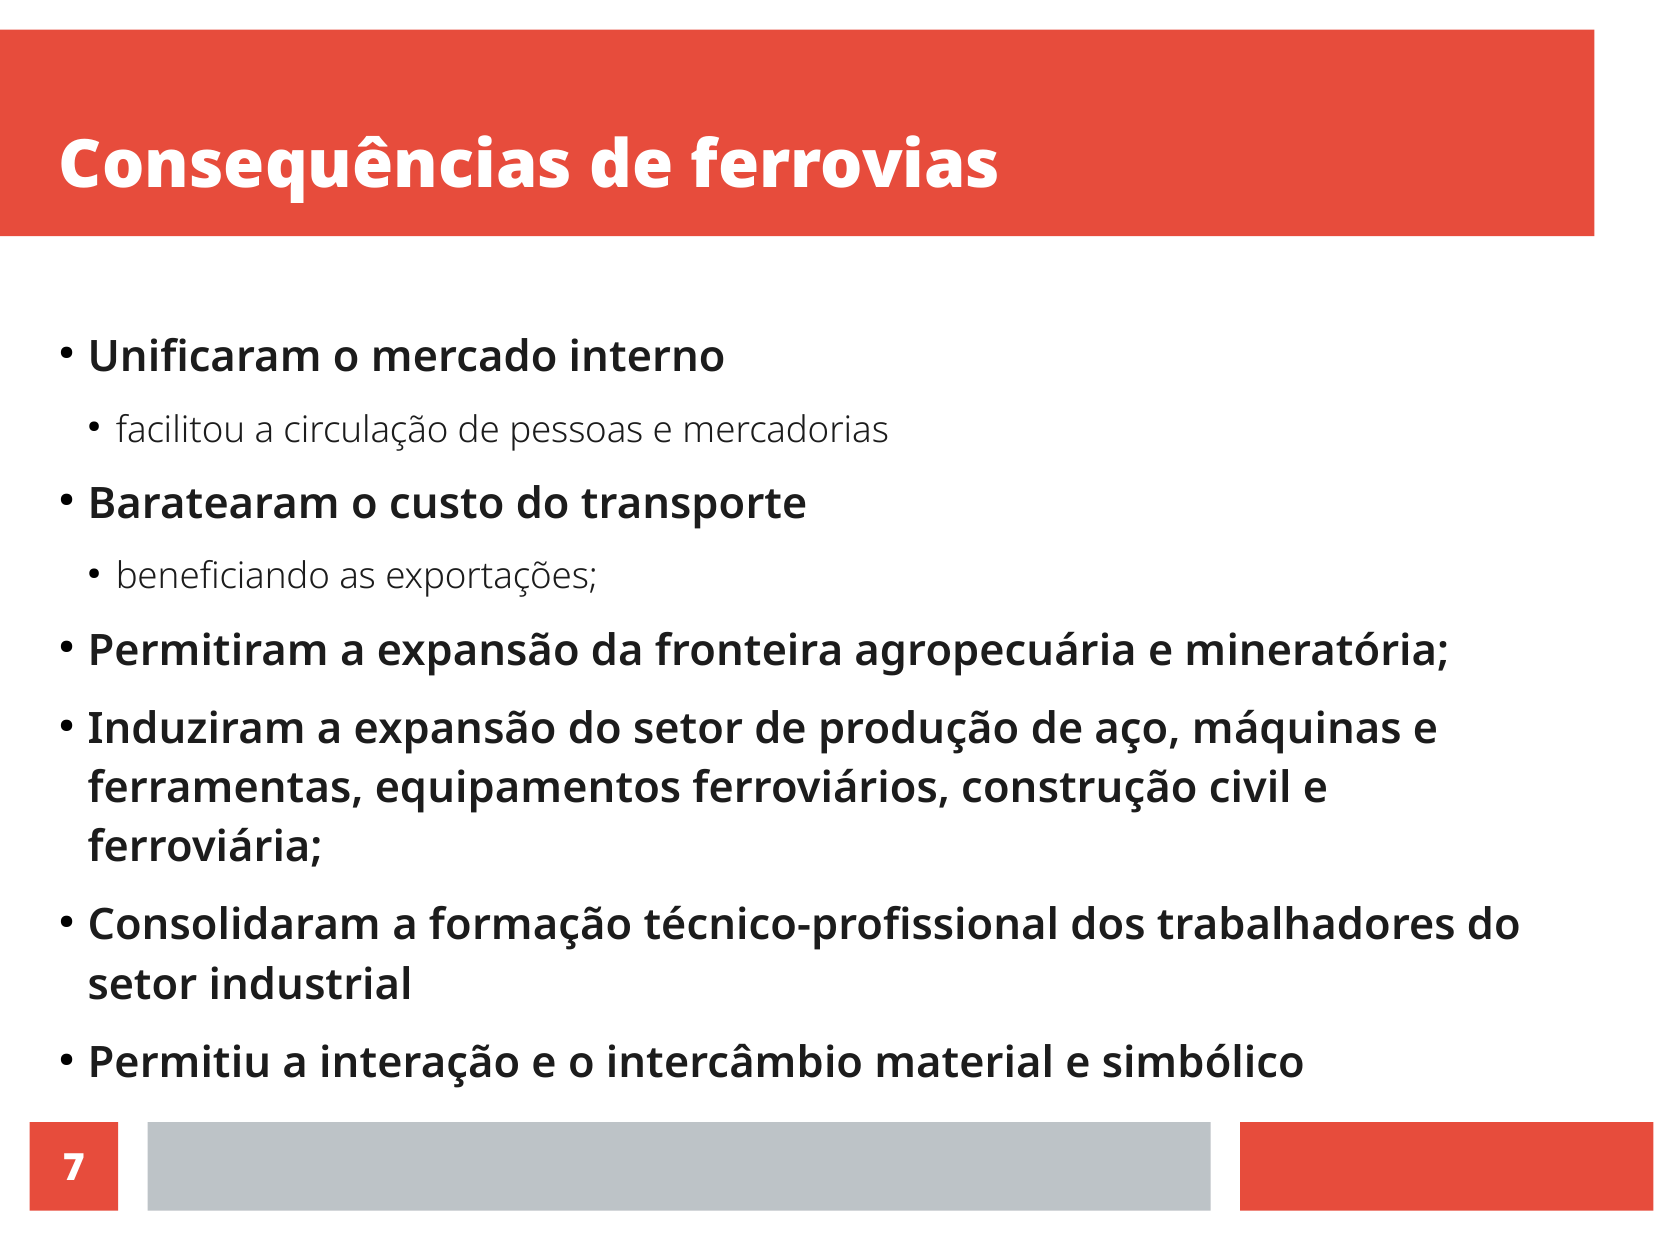

# Consequências de ferrovias
Unificaram o mercado interno
facilitou a circulação de pessoas e mercadorias
Baratearam o custo do transporte
beneficiando as exportações;
Permitiram a expansão da fronteira agropecuária e mineratória;
Induziram a expansão do setor de produção de aço, máquinas e ferramentas, equipamentos ferroviários, construção civil e ferroviária;
Consolidaram a formação técnico-profissional dos trabalhadores do setor industrial
Permitiu a interação e o intercâmbio material e simbólico
7